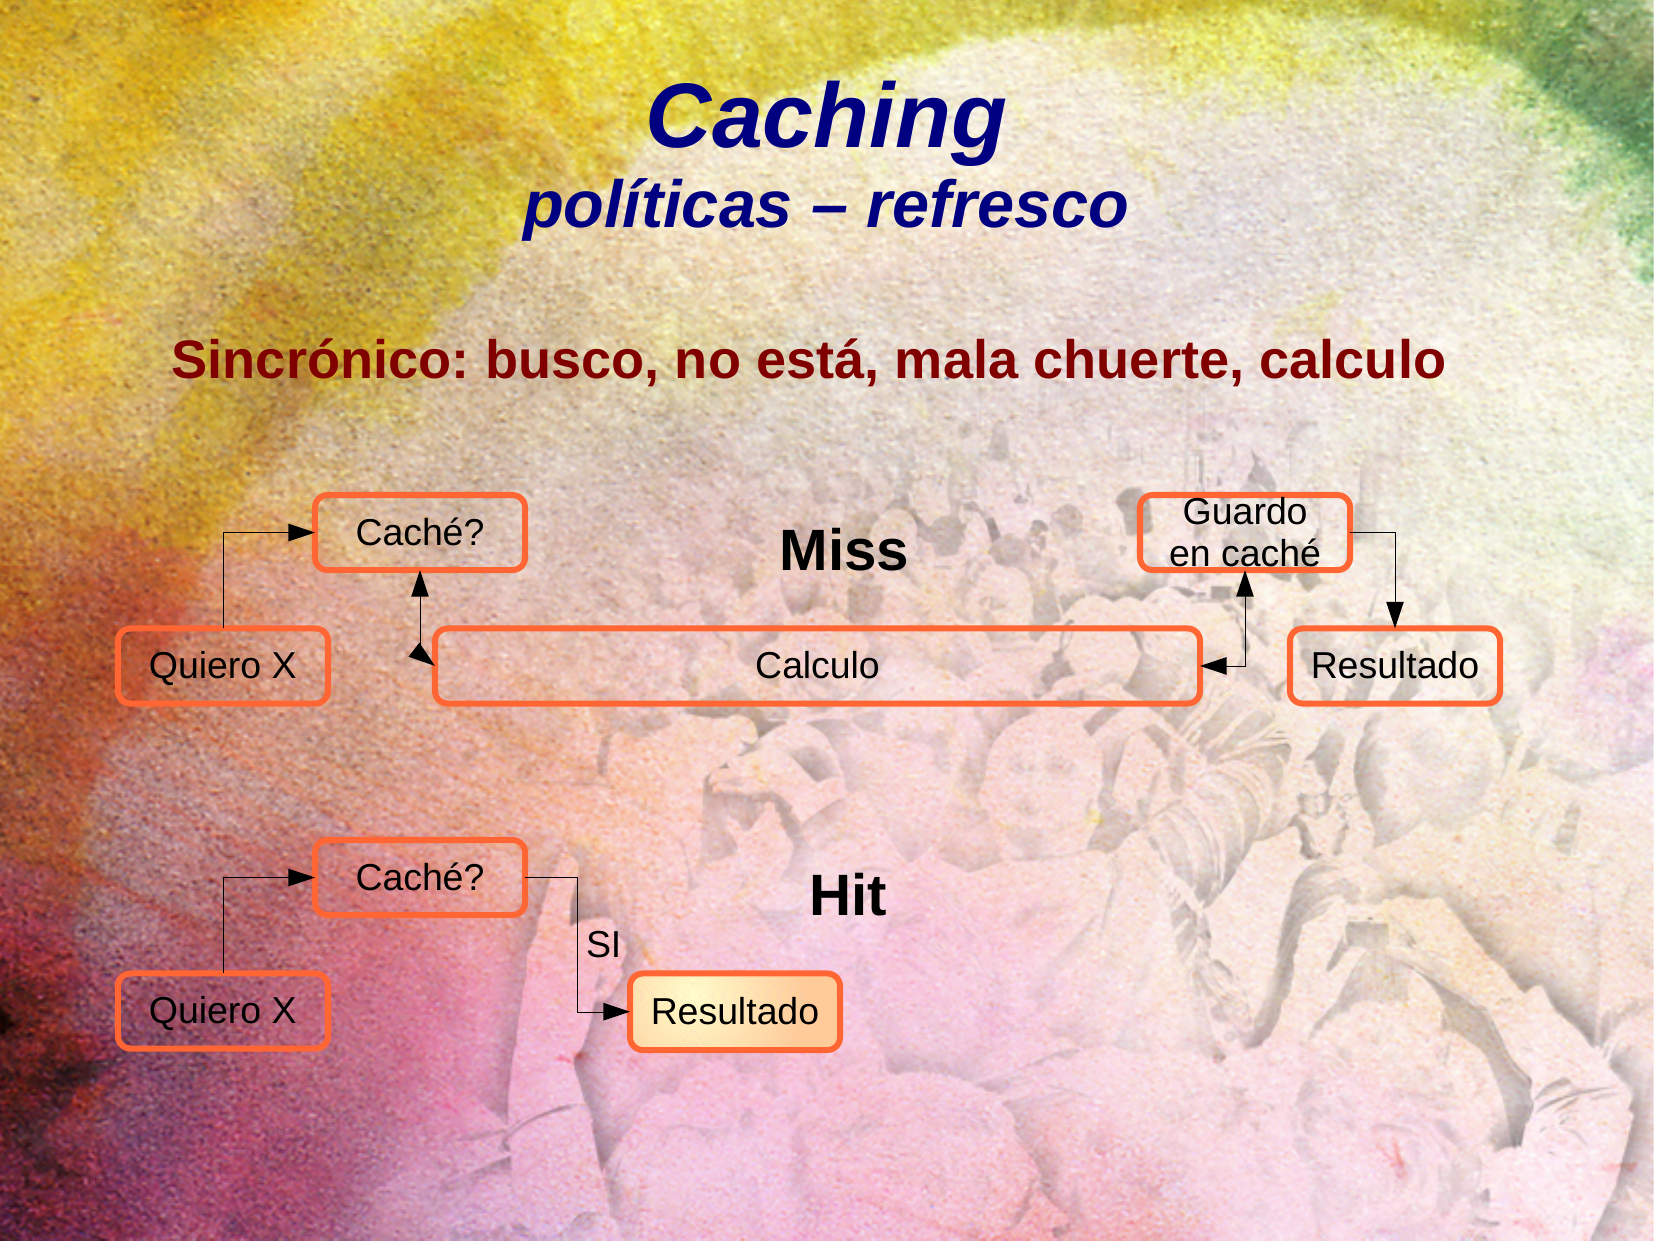

# Caching políticas – refresco
Sincrónico: busco, no está, mala chuerte, calculo
Caché?
Guardo
en caché
Miss
Quiero X
Calculo
Resultado
Caché?
Hit
Quiero X
Resultado